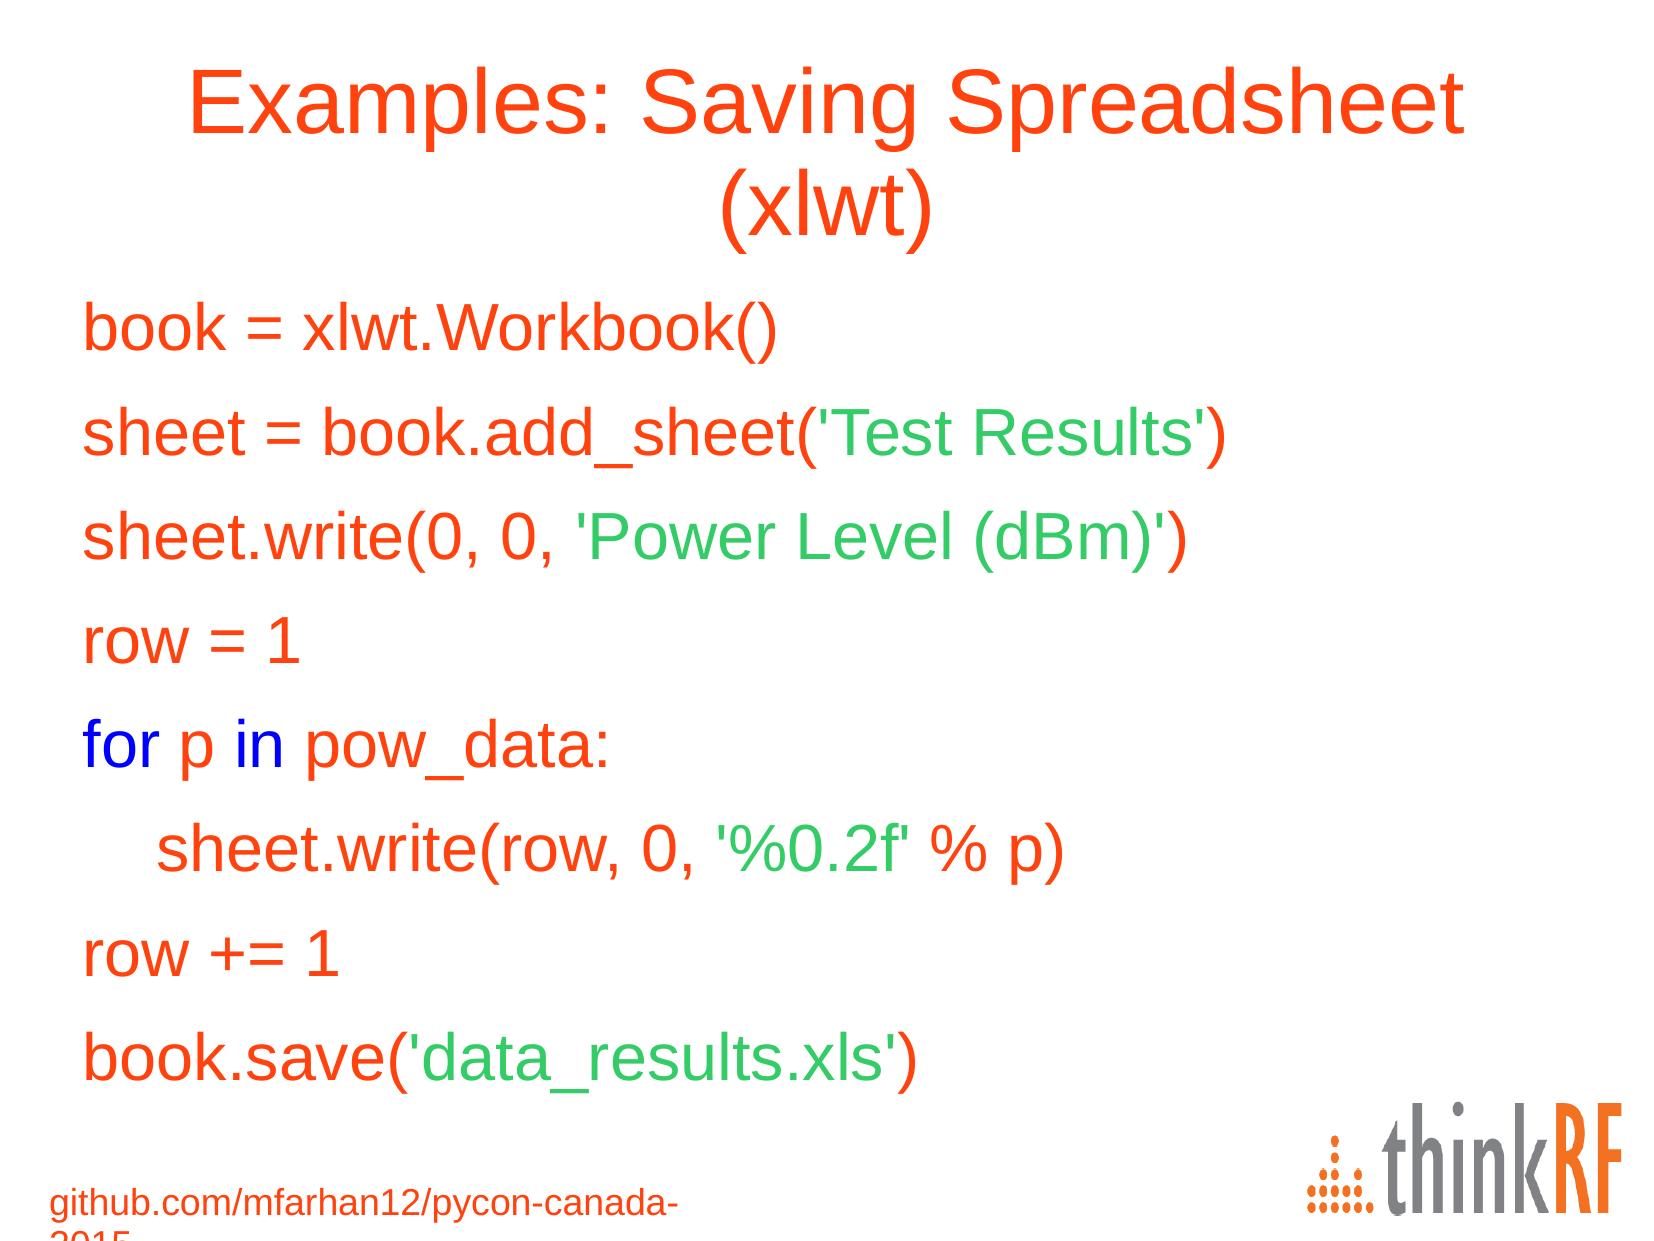

# Examples: Saving Spreadsheet (xlwt)
book = xlwt.Workbook()
sheet = book.add_sheet('Test Results')
sheet.write(0, 0, 'Power Level (dBm)')
row = 1
for p in pow_data:
 	sheet.write(row, 0, '%0.2f' % p)
row += 1
book.save('data_results.xls')